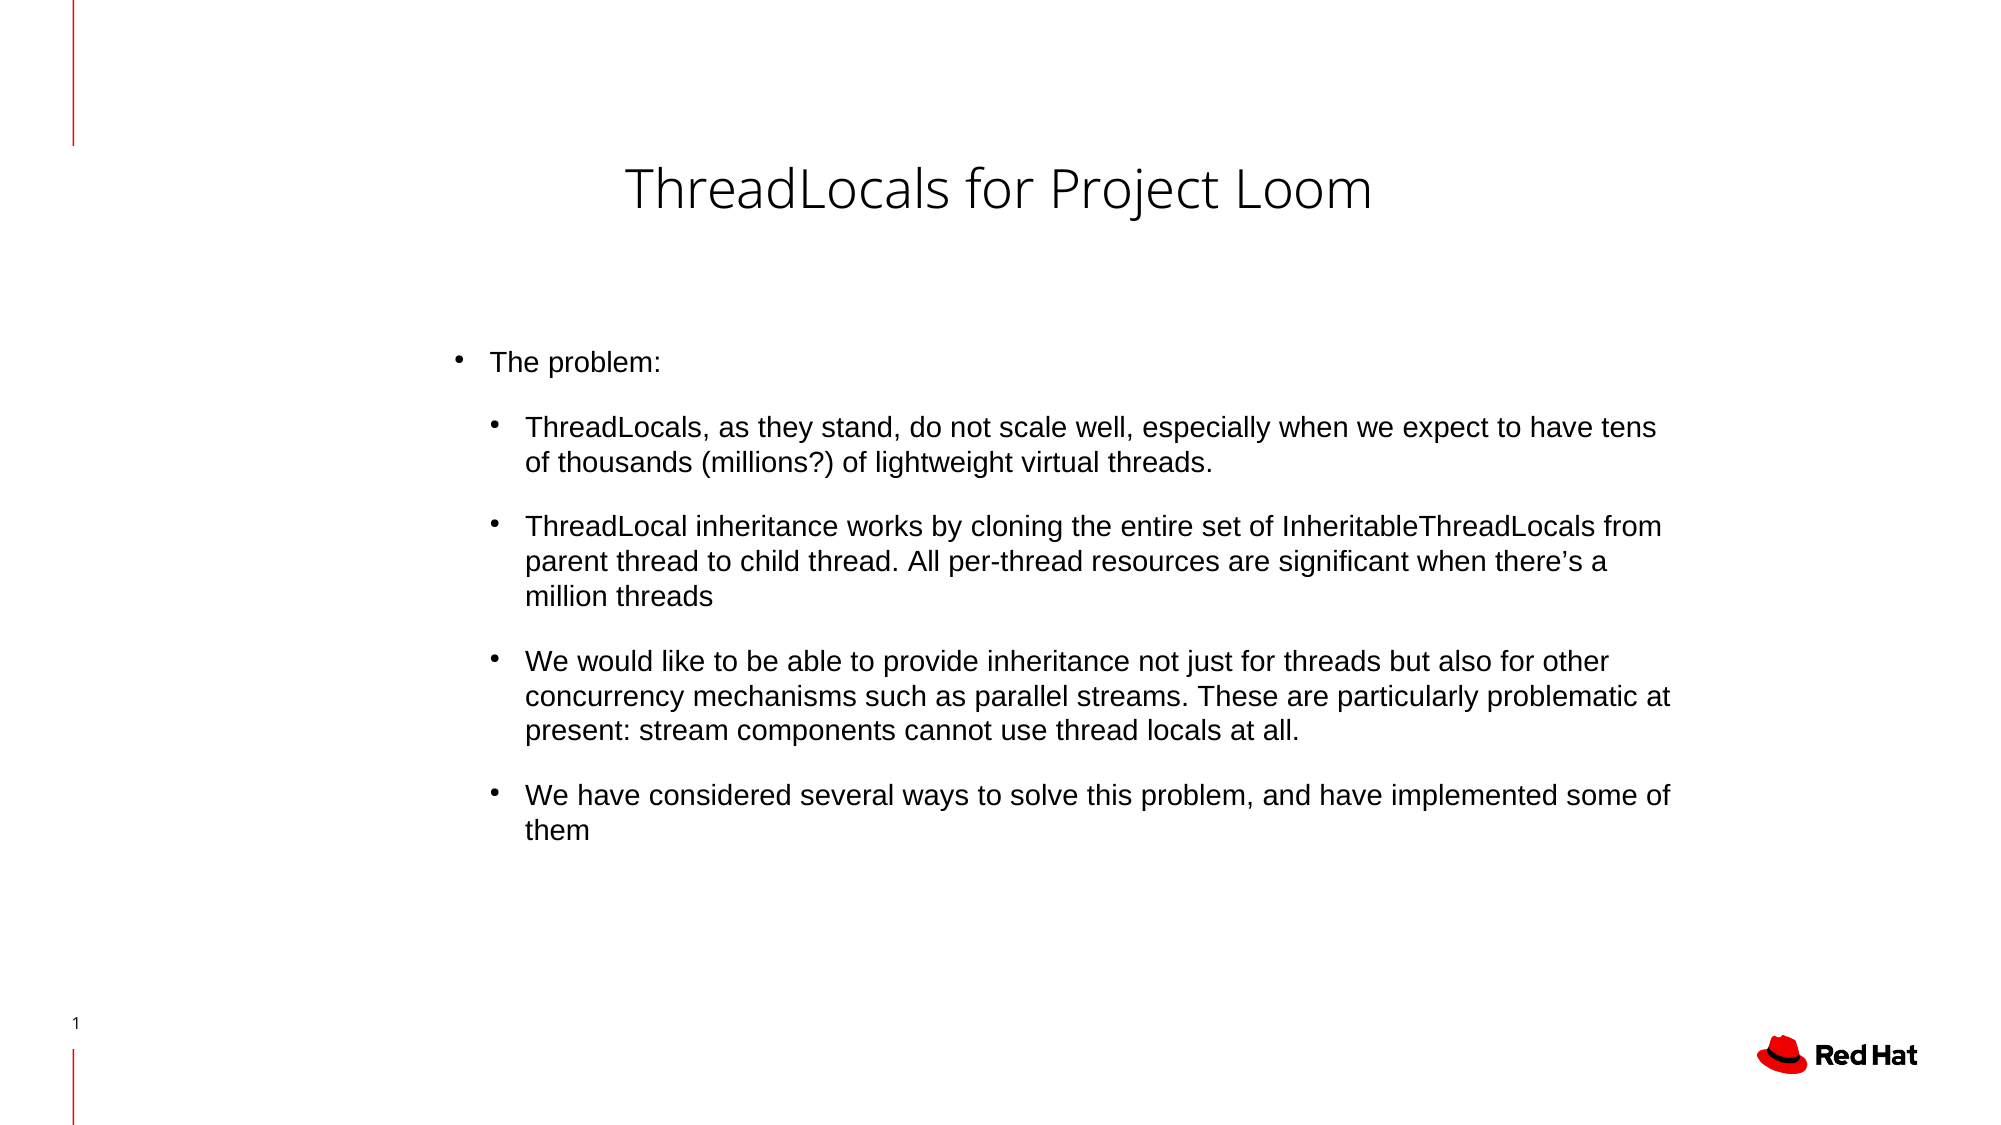

# ThreadLocals for Project Loom
The problem:
ThreadLocals, as they stand, do not scale well, especially when we expect to have tens of thousands (millions?) of lightweight virtual threads.
ThreadLocal inheritance works by cloning the entire set of InheritableThreadLocals from parent thread to child thread. All per-thread resources are significant when there’s a million threads
We would like to be able to provide inheritance not just for threads but also for other concurrency mechanisms such as parallel streams. These are particularly problematic at present: stream components cannot use thread locals at all.
We have considered several ways to solve this problem, and have implemented some of them
1